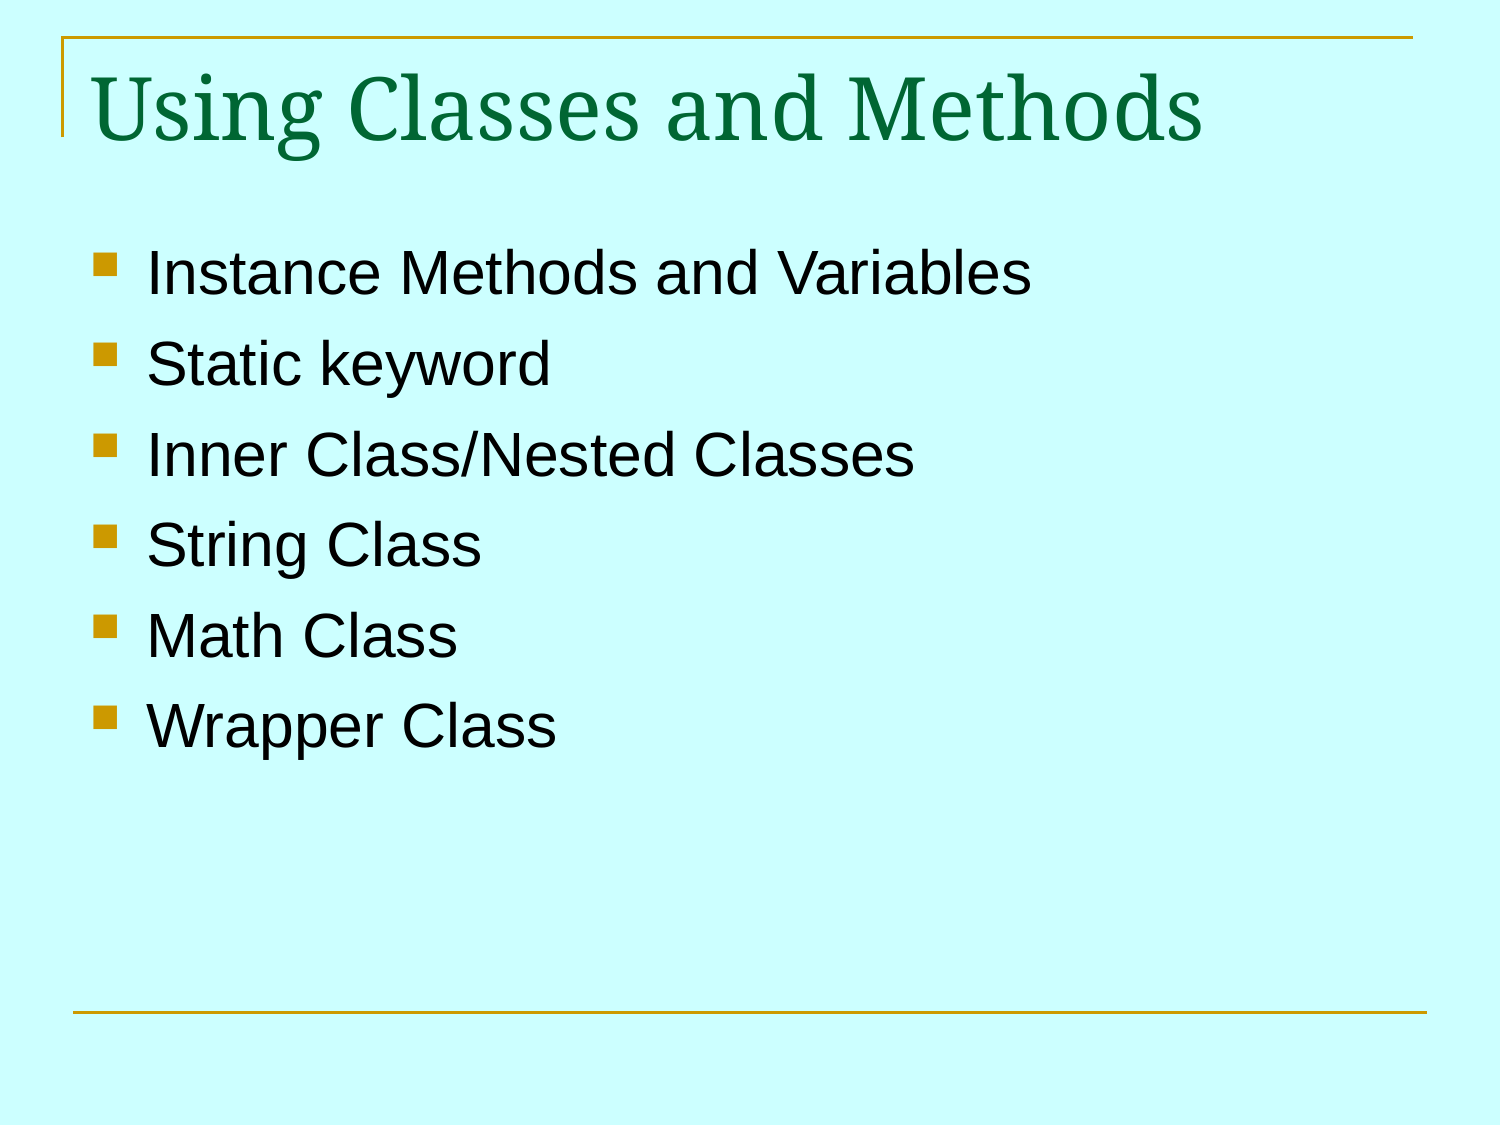

# Using Classes and Methods
Instance Methods and Variables
Static keyword
Inner Class/Nested Classes
String Class
Math Class
Wrapper Class